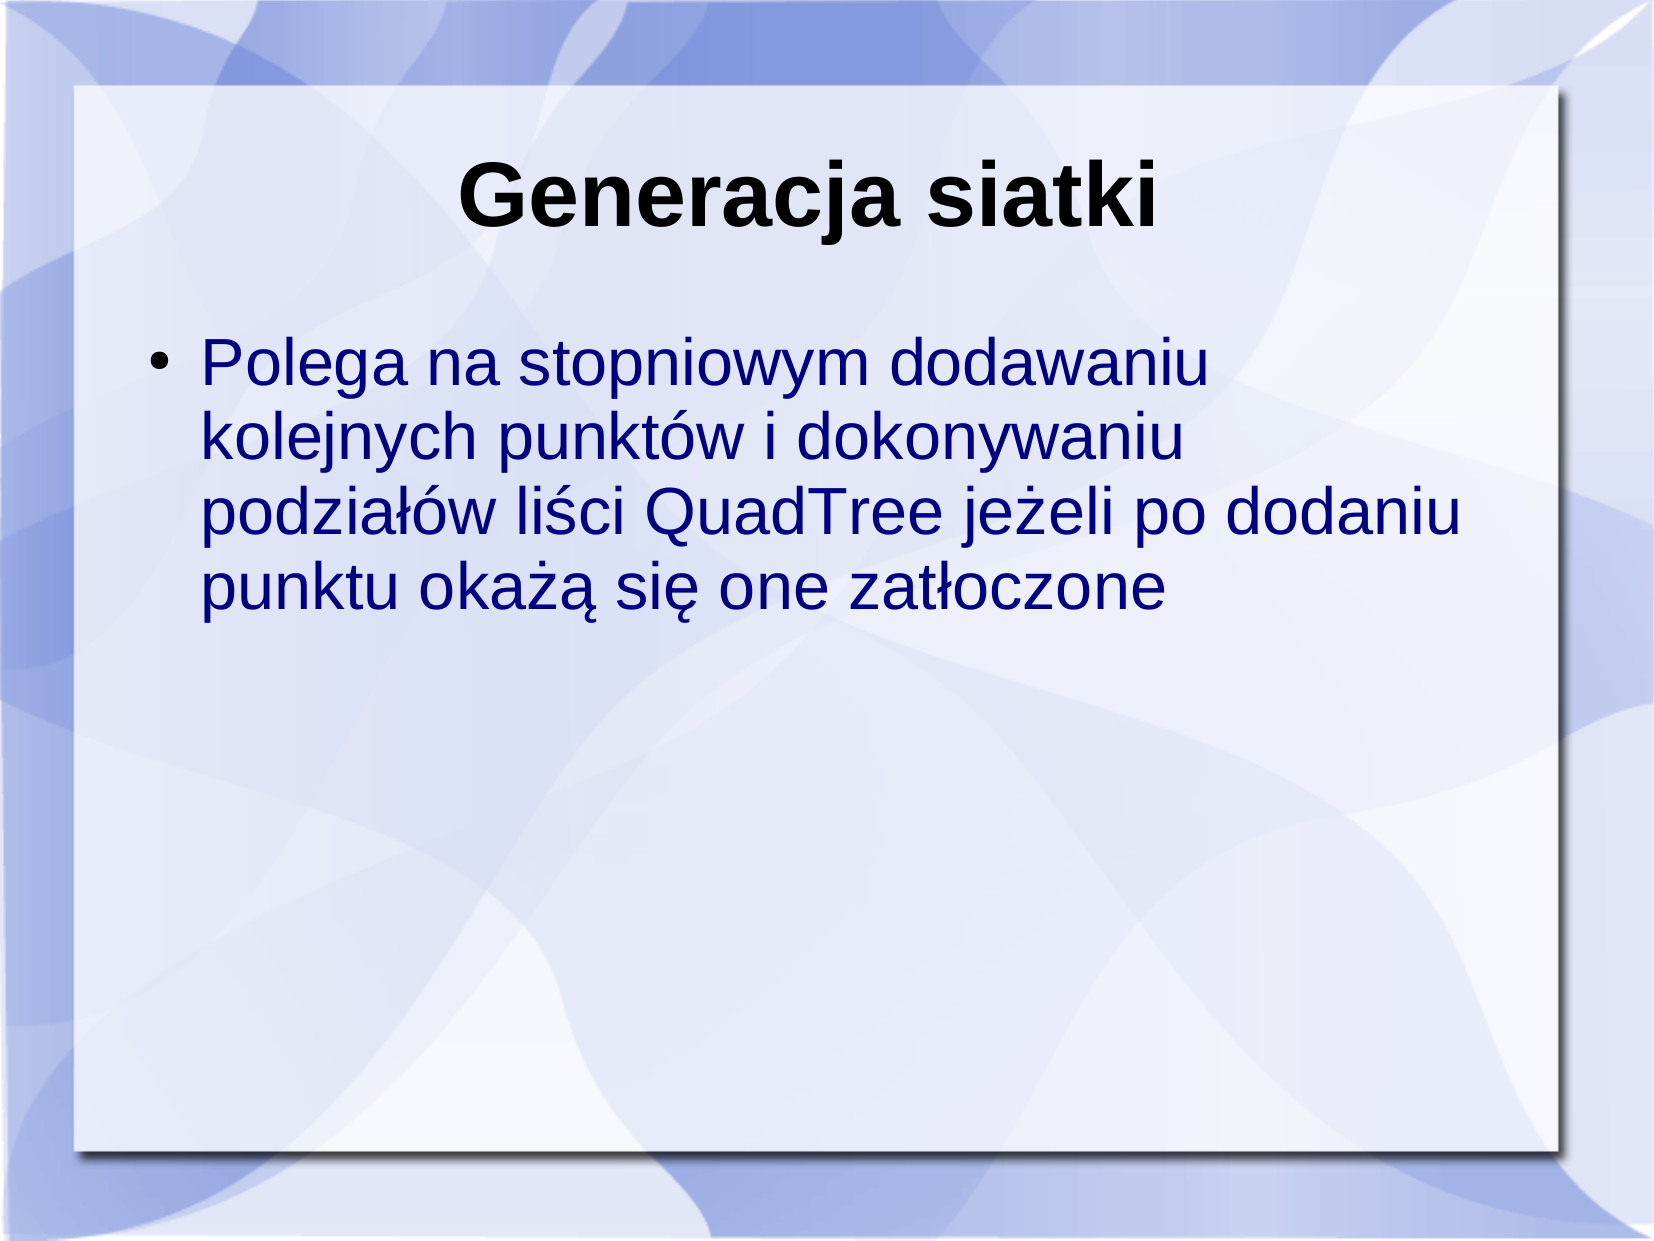

# Generacja siatki
Polega na stopniowym dodawaniu kolejnych punktów i dokonywaniu podziałów liści QuadTree jeżeli po dodaniu punktu okażą się one zatłoczone